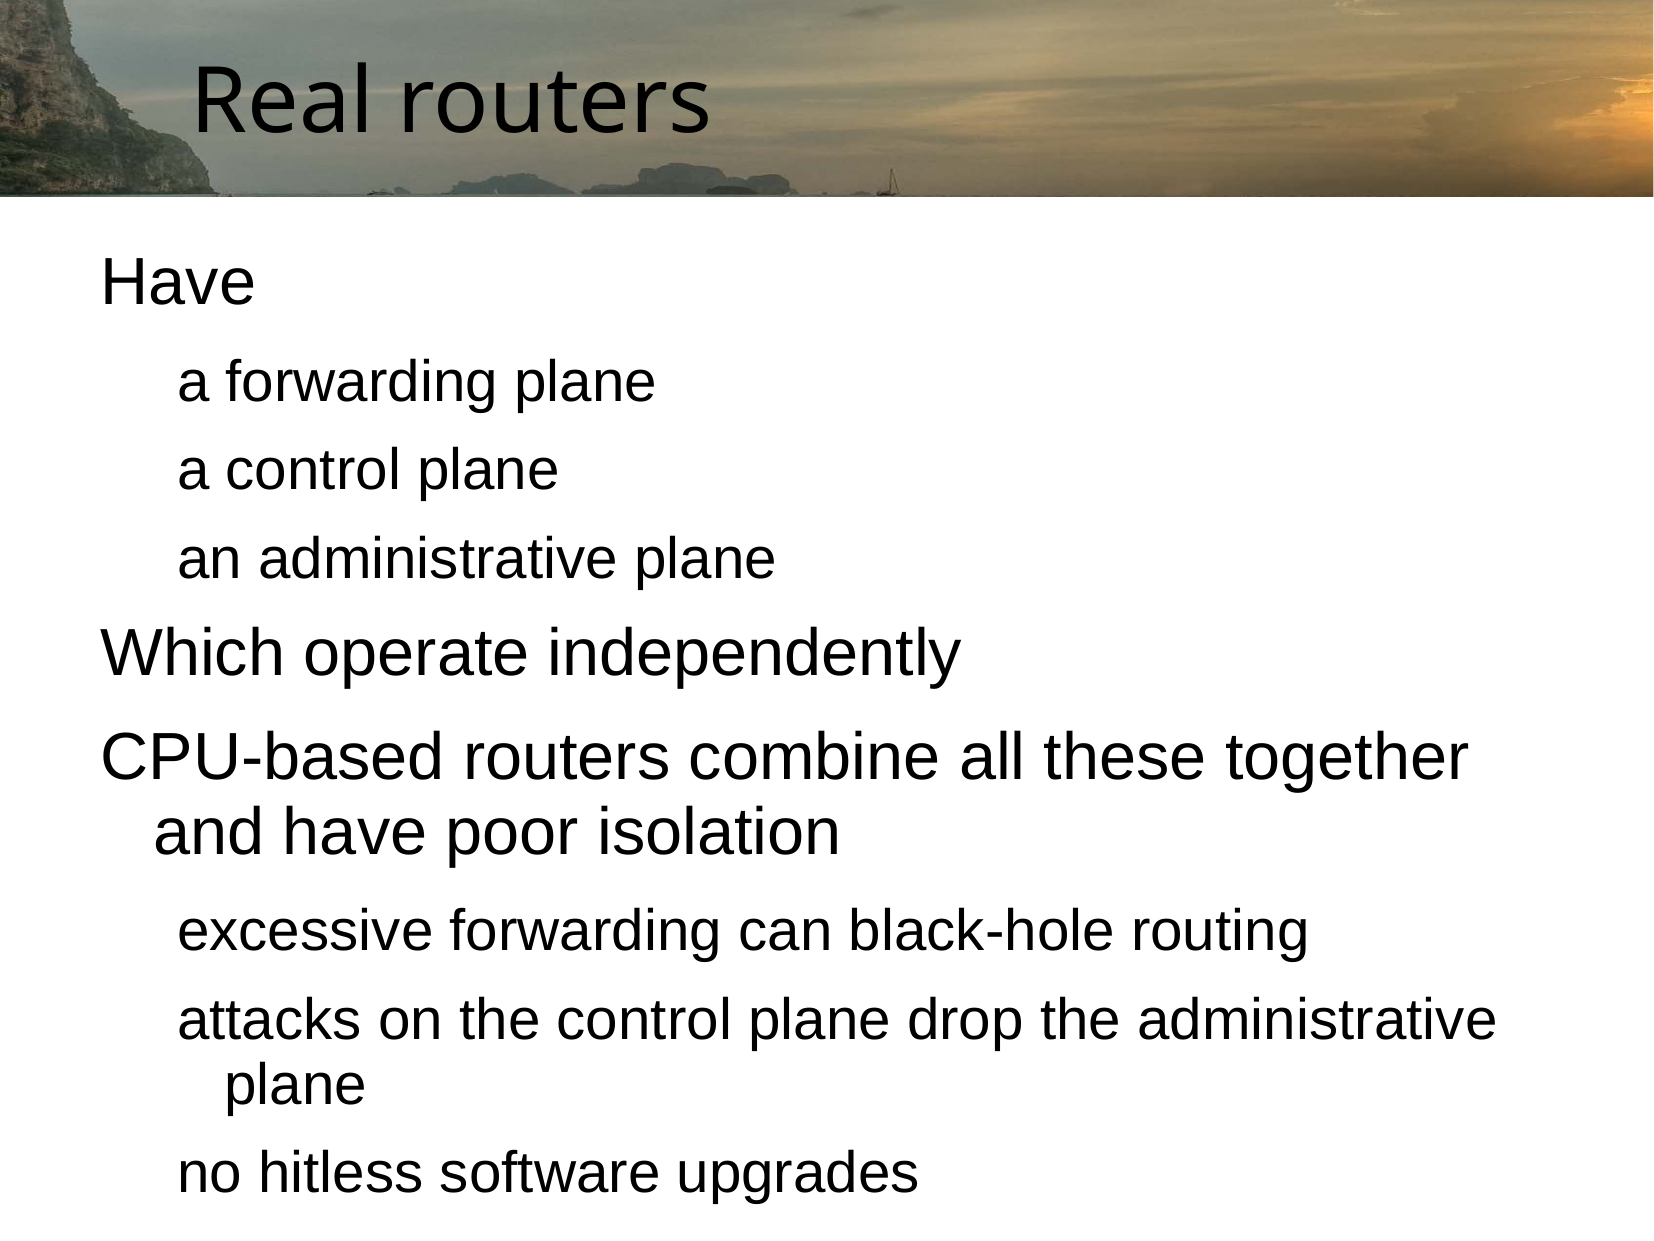

# Real routers
Have
a forwarding plane
a control plane
an administrative plane
Which operate independently
CPU-based routers combine all these together and have poor isolation
excessive forwarding can black-hole routing
attacks on the control plane drop the administrative plane
no hitless software upgrades